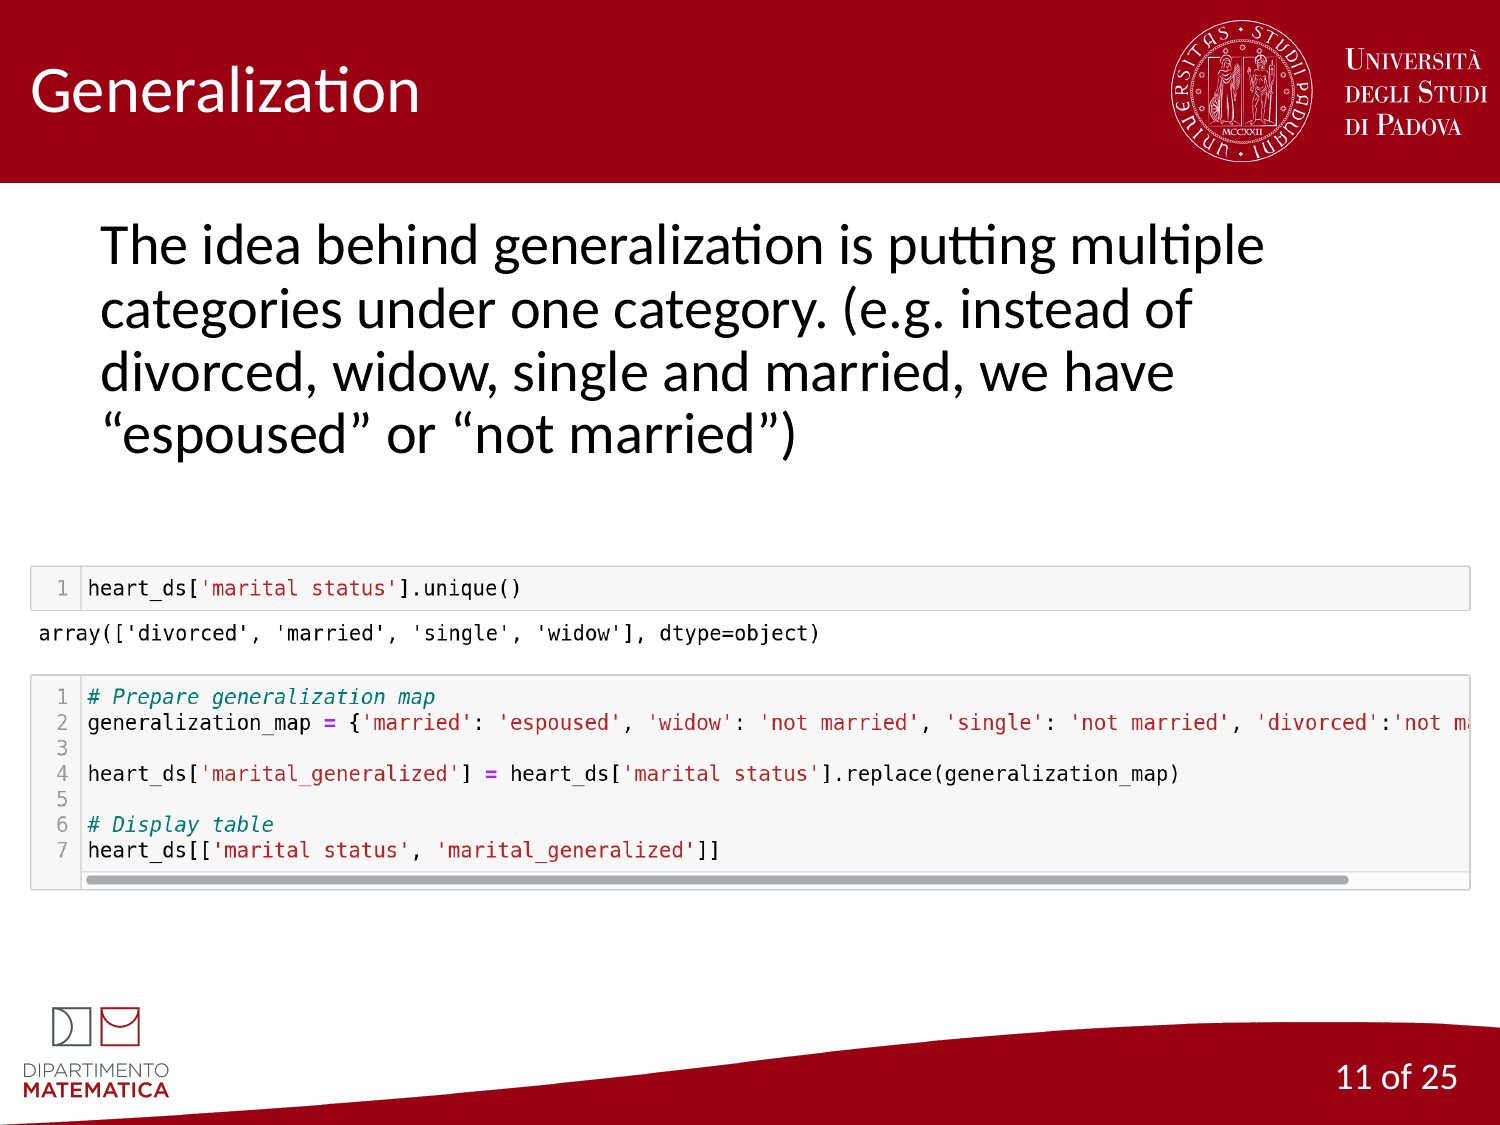

# Generalization
The idea behind generalization is putting multiple categories under one category. (e.g. instead of divorced, widow, single and married, we have “espoused” or “not married”)
 of 25